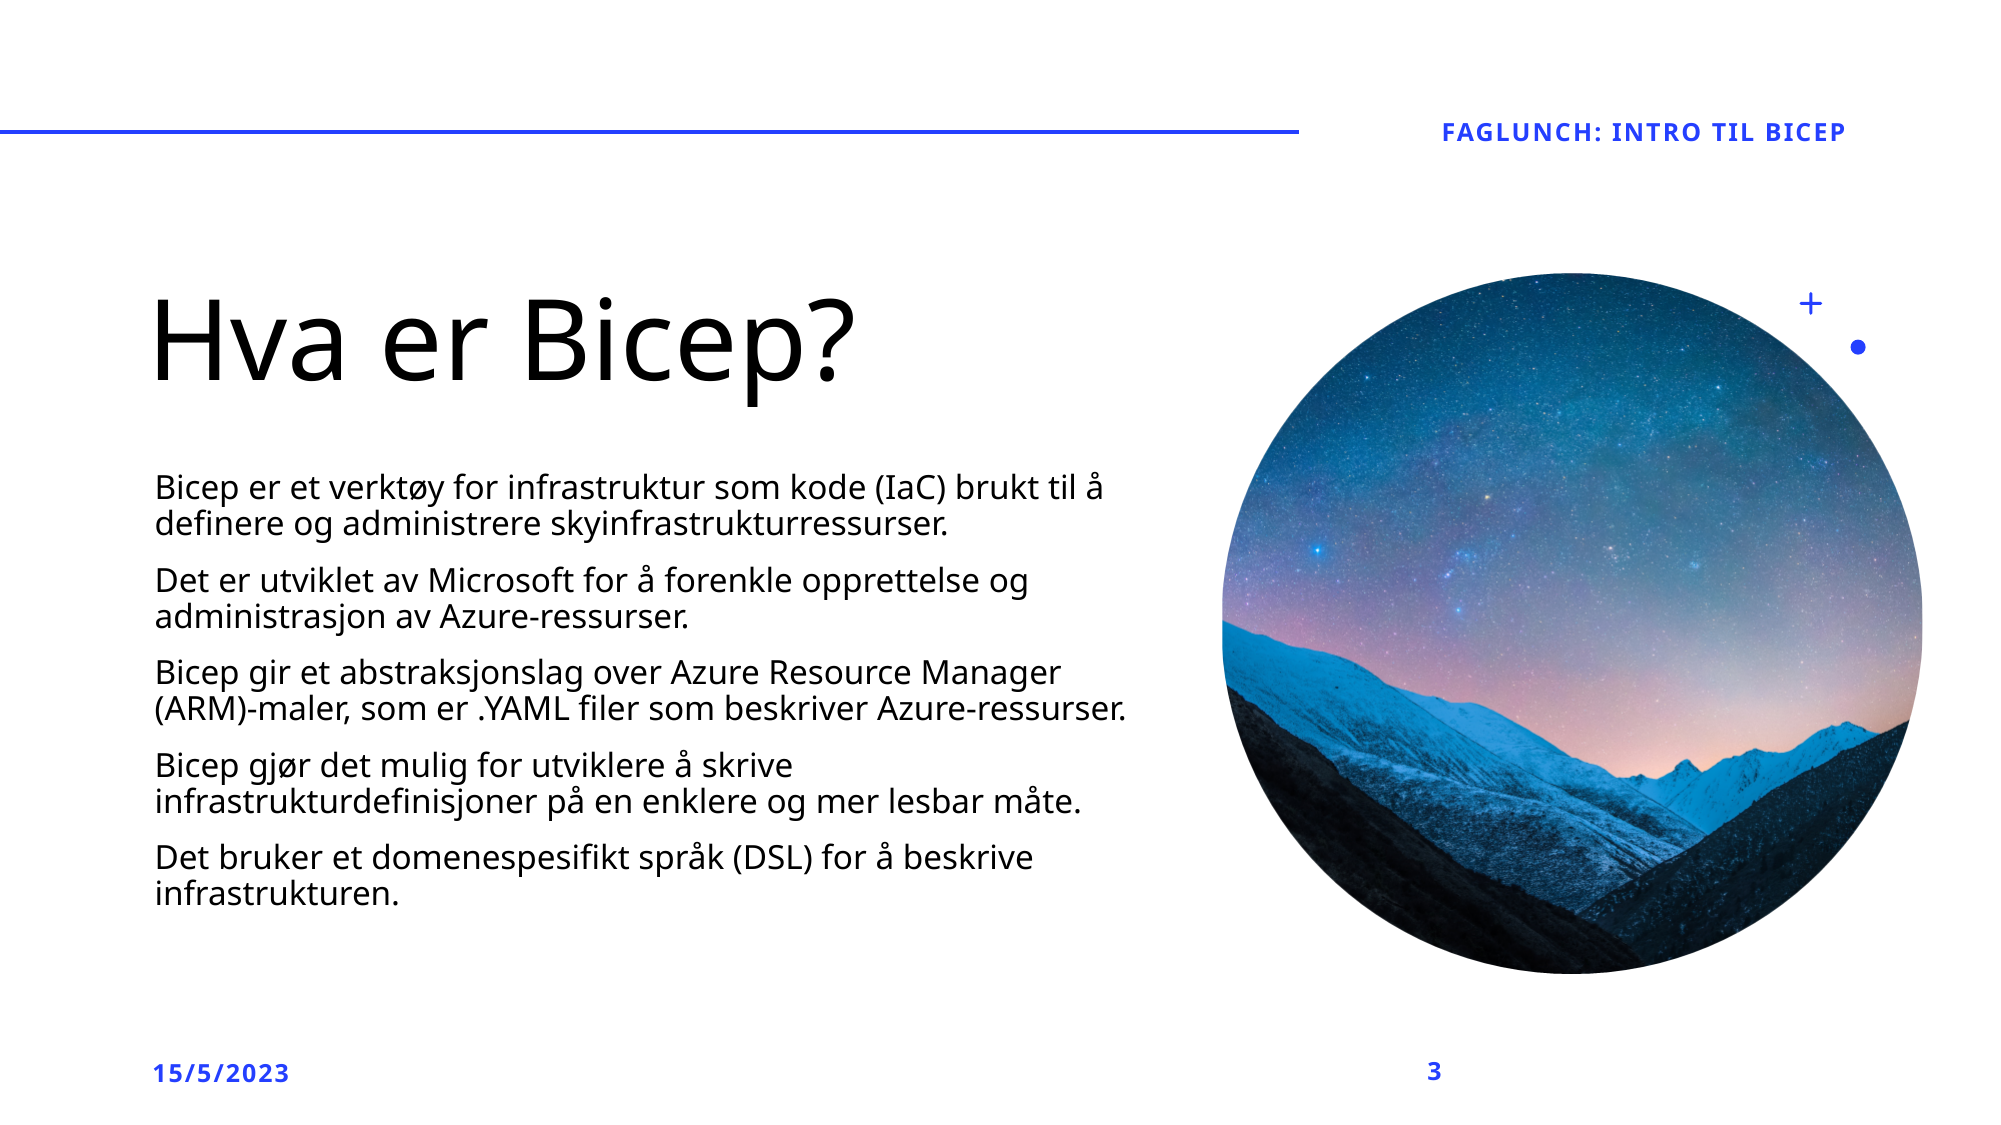

Faglunch: intro til bicep
# Hva er Bicep?
Bicep er et verktøy for infrastruktur som kode (IaC) brukt til å definere og administrere skyinfrastrukturressurser.
Det er utviklet av Microsoft for å forenkle opprettelse og administrasjon av Azure-ressurser.
Bicep gir et abstraksjonslag over Azure Resource Manager (ARM)-maler, som er .YAML filer som beskriver Azure-ressurser.
Bicep gjør det mulig for utviklere å skrive infrastrukturdefinisjoner på en enklere og mer lesbar måte.
Det bruker et domenespesifikt språk (DSL) for å beskrive infrastrukturen.
15/5/2023